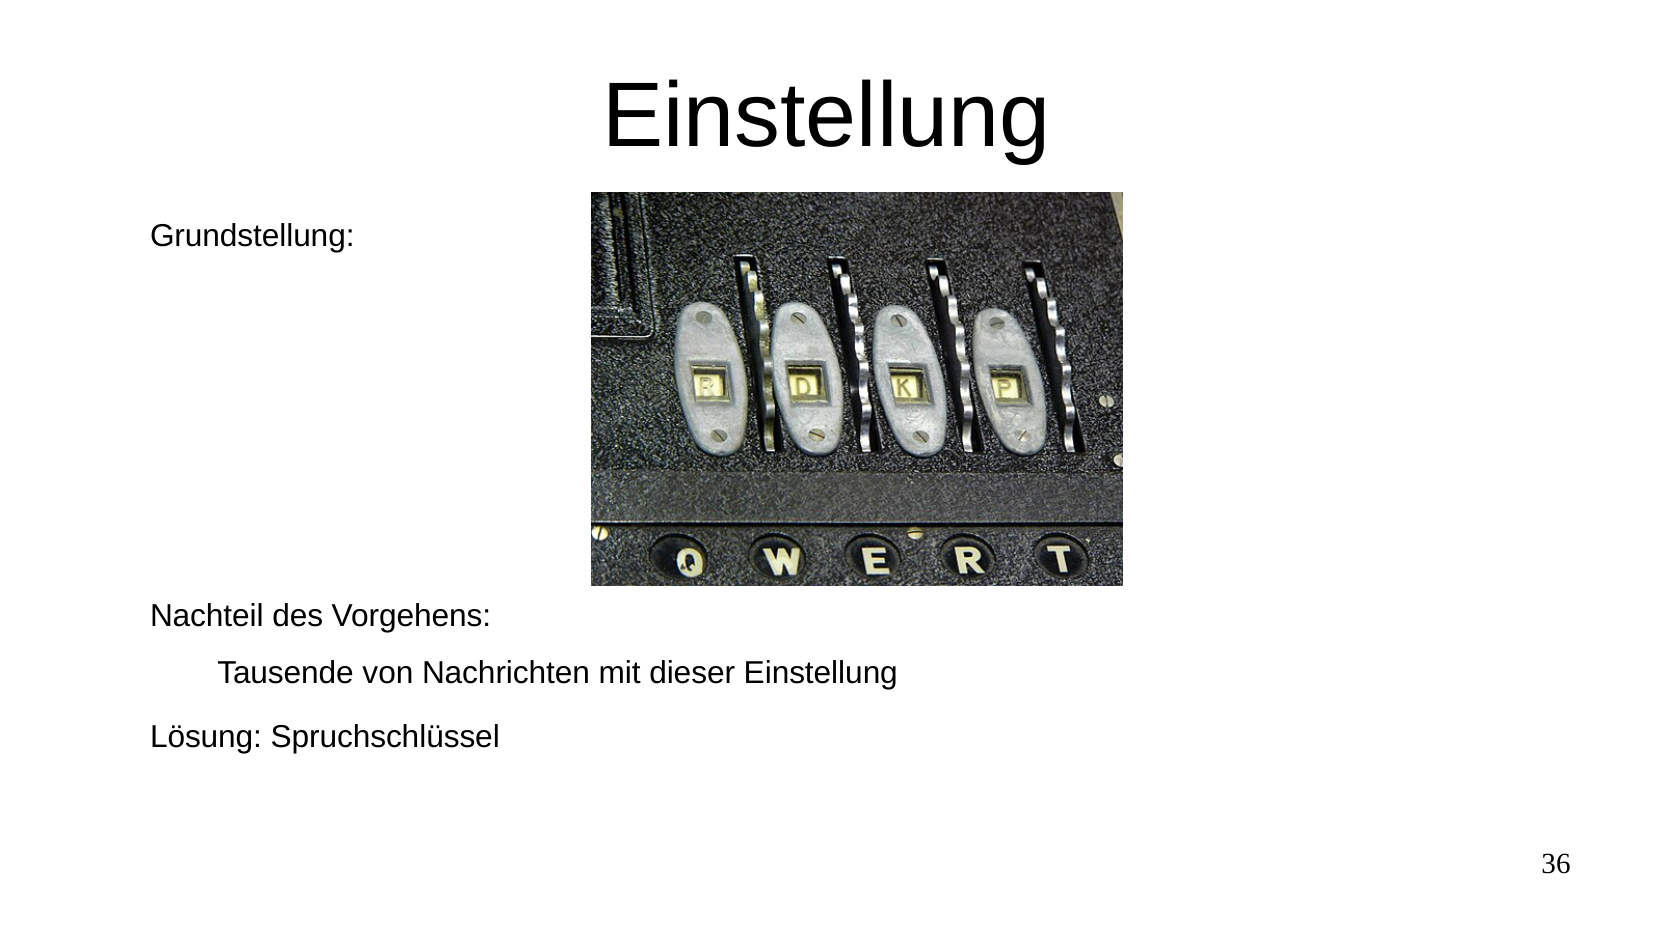

# Einstellung
Grundstellung:
Nachteil des Vorgehens:
Tausende von Nachrichten mit dieser Einstellung
Lösung: Spruchschlüssel
36